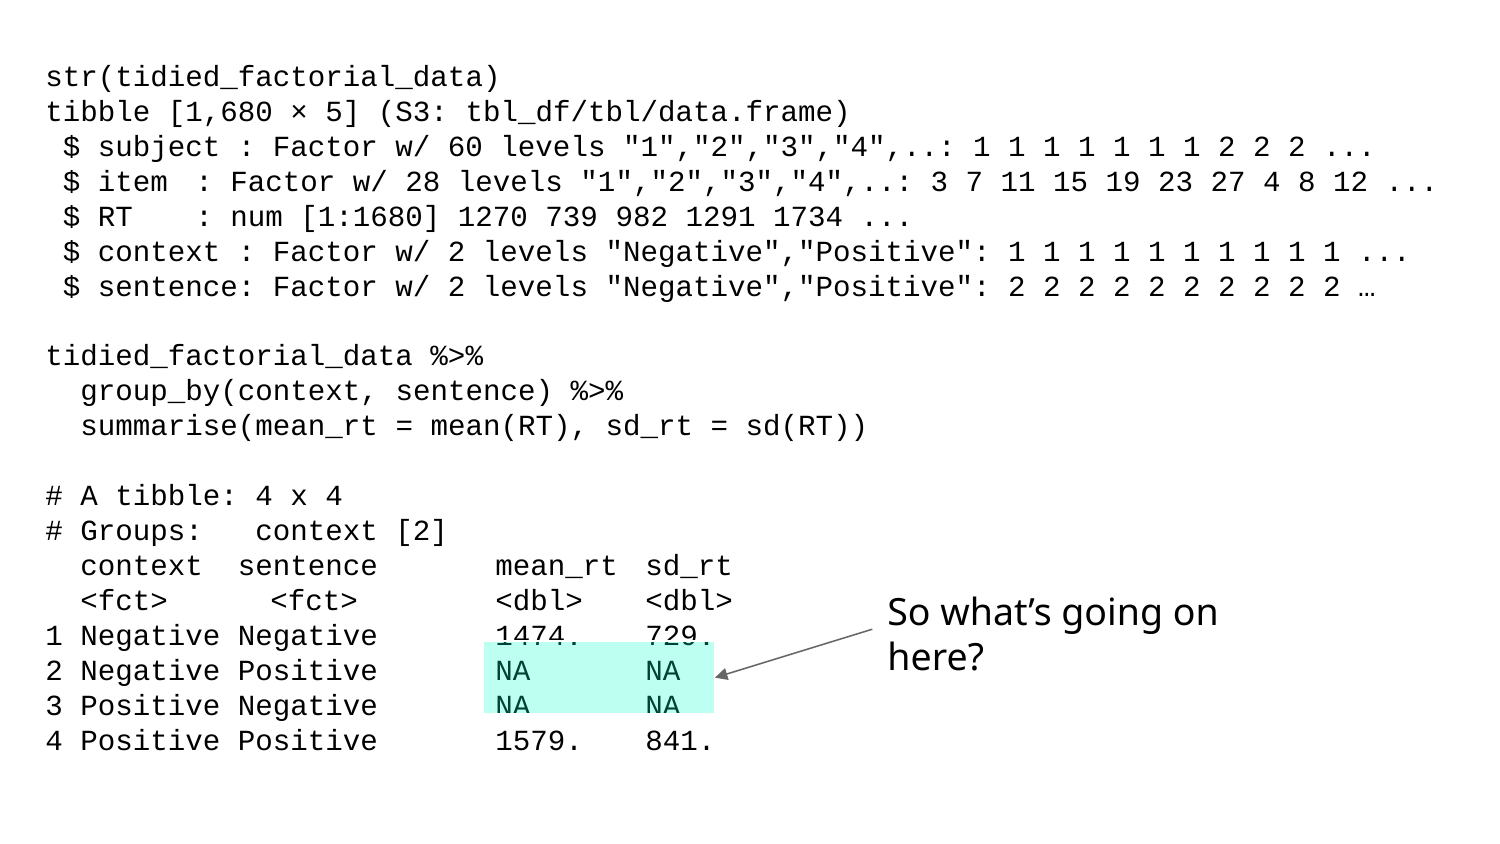

str(tidied_factorial_data)
tibble [1,680 × 5] (S3: tbl_df/tbl/data.frame)
 $ subject : Factor w/ 60 levels "1","2","3","4",..: 1 1 1 1 1 1 1 2 2 2 ...
 $ item	: Factor w/ 28 levels "1","2","3","4",..: 3 7 11 15 19 23 27 4 8 12 ...
 $ RT 	: num [1:1680] 1270 739 982 1291 1734 ...
 $ context : Factor w/ 2 levels "Negative","Positive": 1 1 1 1 1 1 1 1 1 1 ...
 $ sentence: Factor w/ 2 levels "Negative","Positive": 2 2 2 2 2 2 2 2 2 2 …
tidied_factorial_data %>%
 group_by(context, sentence) %>%
 summarise(mean_rt = mean(RT), sd_rt = sd(RT))
# A tibble: 4 x 4
# Groups: context [2]
 context sentence 		mean_rt 	sd_rt
 <fct>		<fct> 		<dbl> 	<dbl>
1 Negative Negative 	1474. 	729.
2 Negative Positive 		NA		NA
3 Positive Negative 		NA		NA
4 Positive Positive 	1579. 	841.
So what’s going on here?